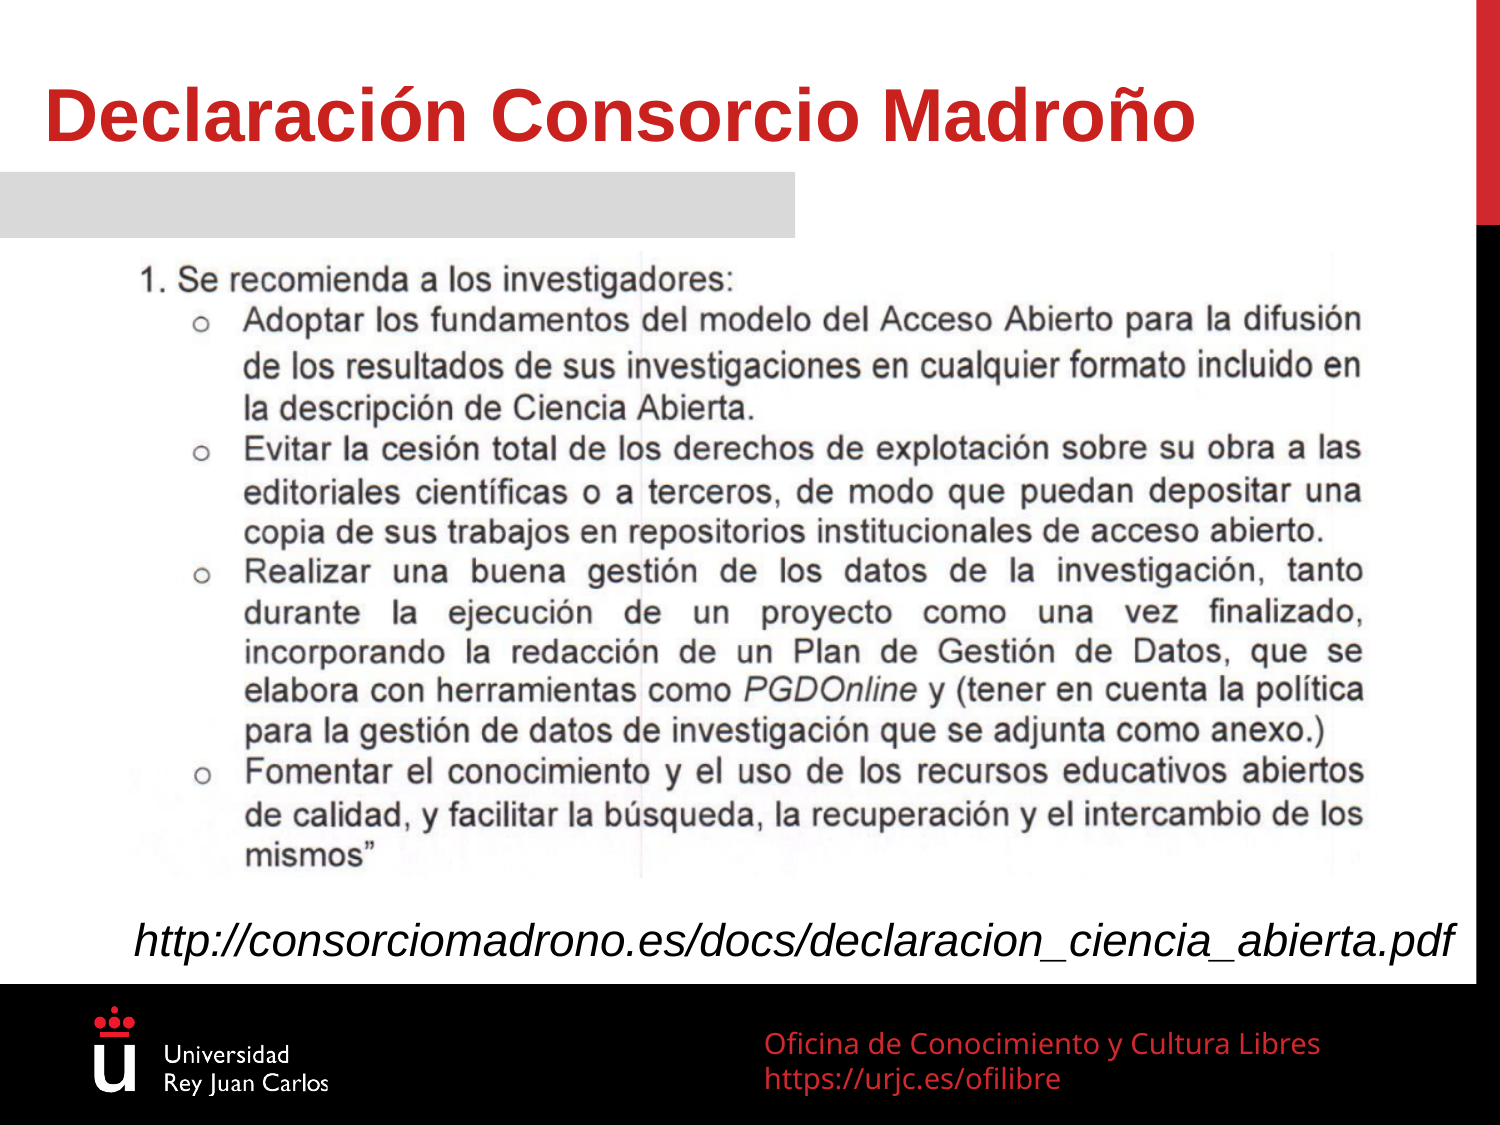

#
Declaración Consorcio Madroño
http://consorciomadrono.es/docs/declaracion_ciencia_abierta.pdf
Oficina de Conocimiento y Cultura Libres
https://urjc.es/ofilibre